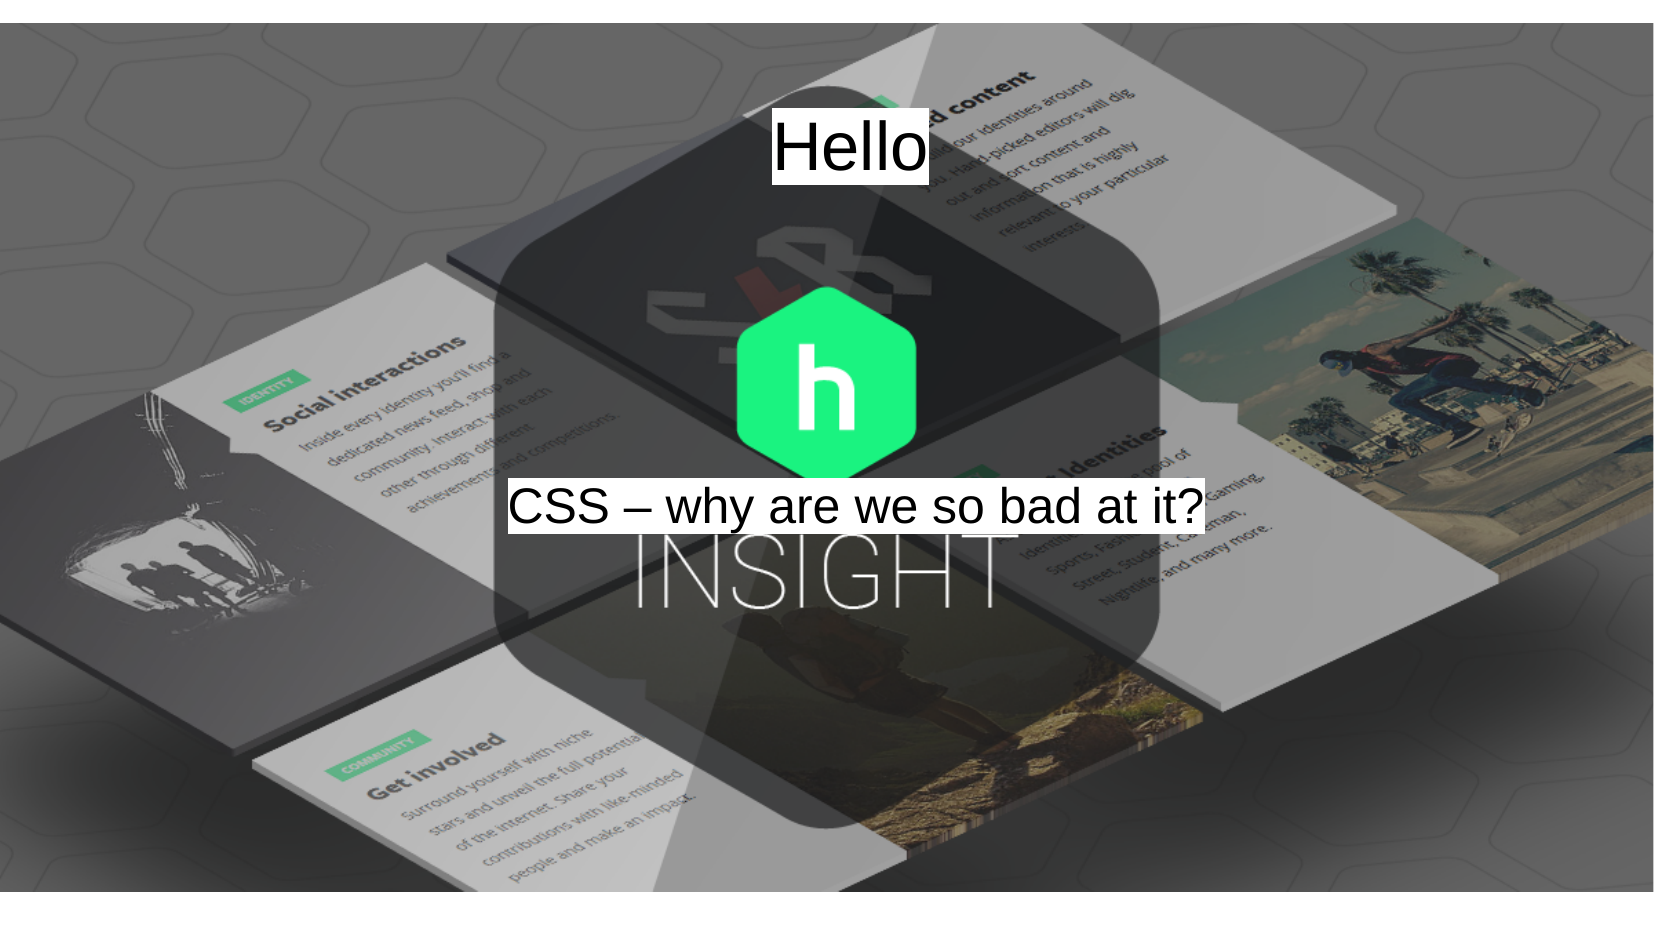

# Hello
CSS – why are we so bad at it?